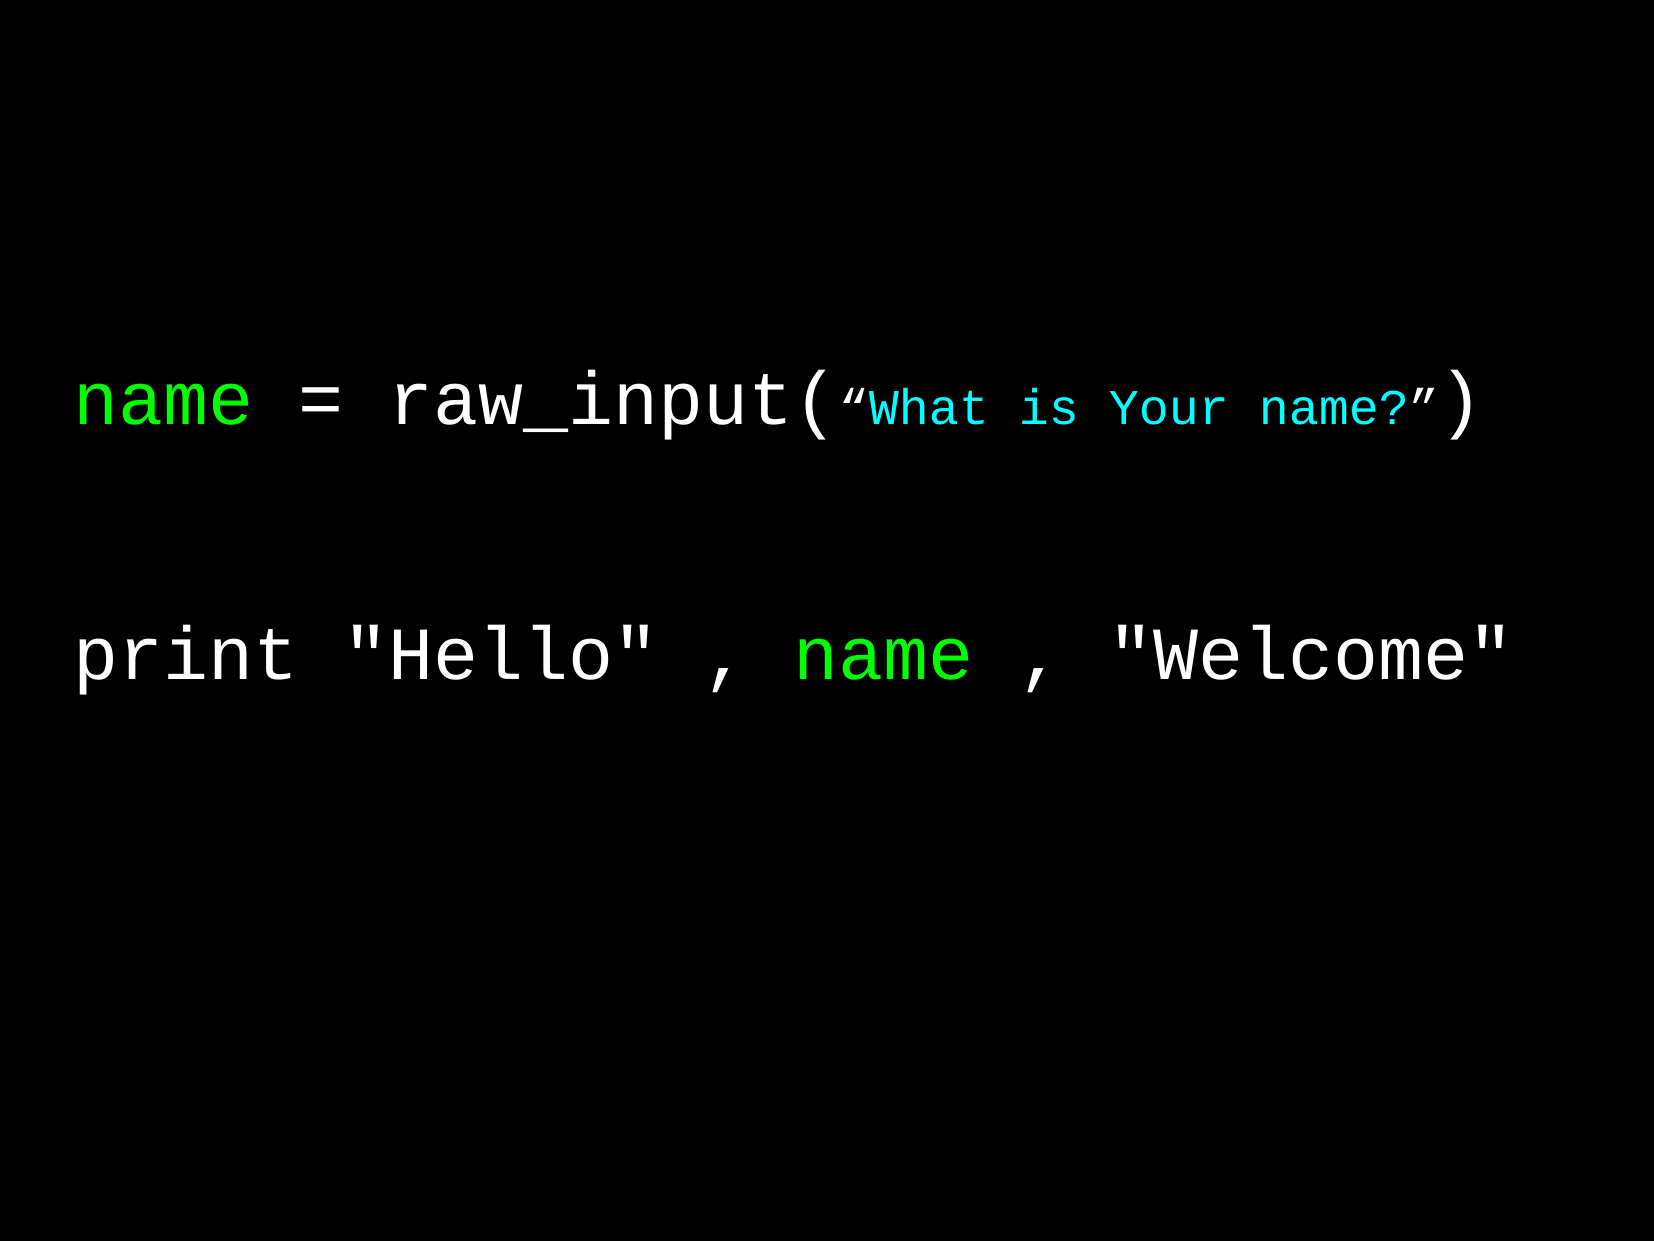

name = raw_input(“What is Your name?”)
print "Hello" , name , "Welcome"